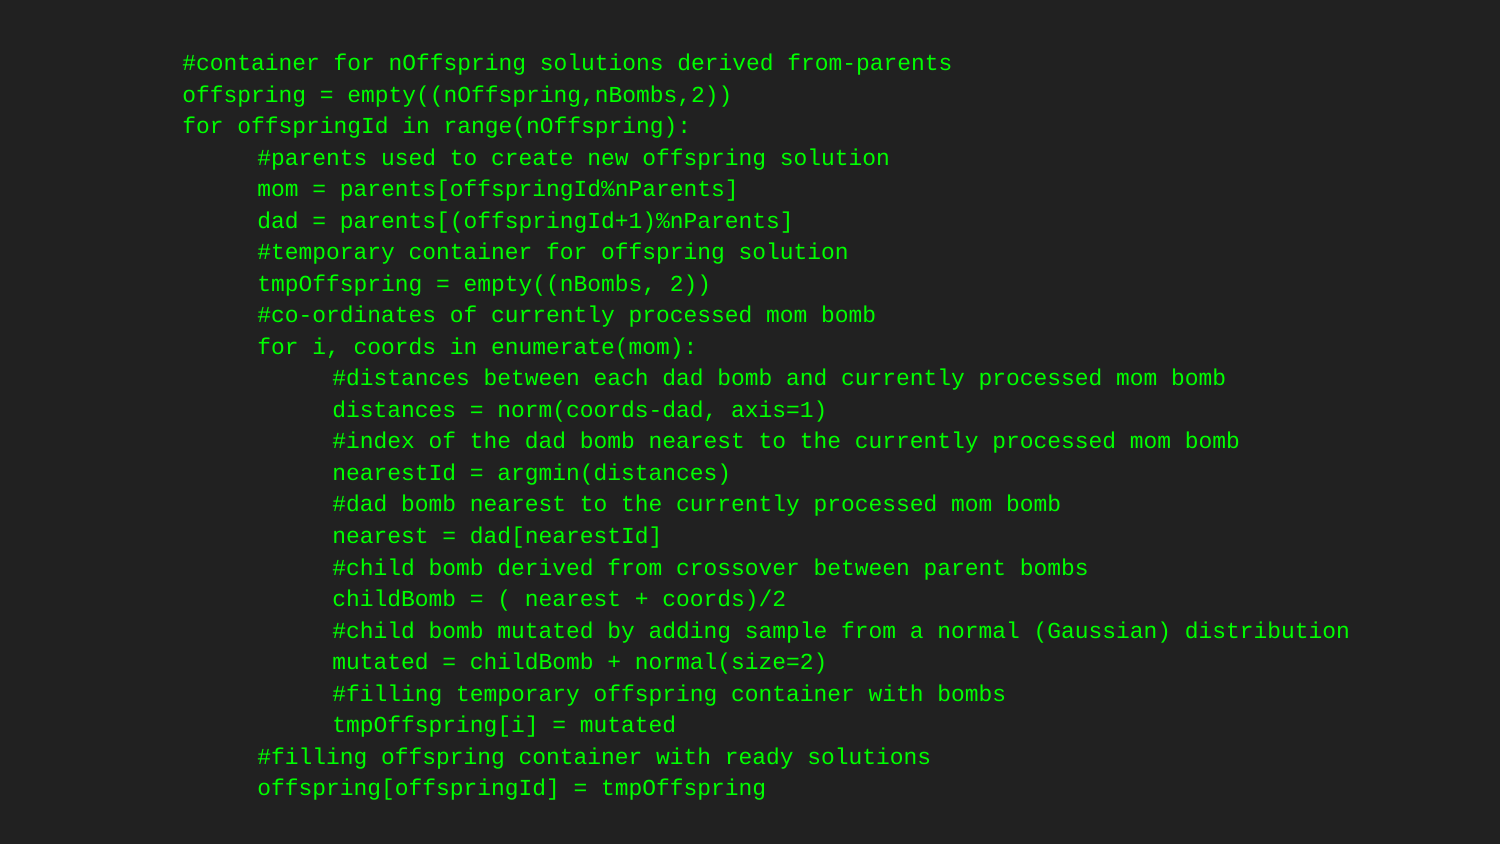

# #container for nOffspring solutions derived from-parents offspring = empty((nOffspring,nBombs,2)) for offspringId in range(nOffspring): #parents used to create new offspring solution mom = parents[offspringId%nParents] dad = parents[(offspringId+1)%nParents] #temporary container for offspring solution tmpOffspring = empty((nBombs, 2)) #co-ordinates of currently processed mom bomb for i, coords in enumerate(mom): #distances between each dad bomb and currently processed mom bomb distances = norm(coords-dad, axis=1) #index of the dad bomb nearest to the currently processed mom bomb nearestId = argmin(distances) #dad bomb nearest to the currently processed mom bomb nearest = dad[nearestId] #child bomb derived from crossover between parent bombs childBomb = ( nearest + coords)/2 #child bomb mutated by adding sample from a normal (Gaussian) distribution mutated = childBomb + normal(size=2) #filling temporary offspring container with bombs tmpOffspring[i] = mutated #filling offspring container with ready solutions offspring[offspringId] = tmpOffspring